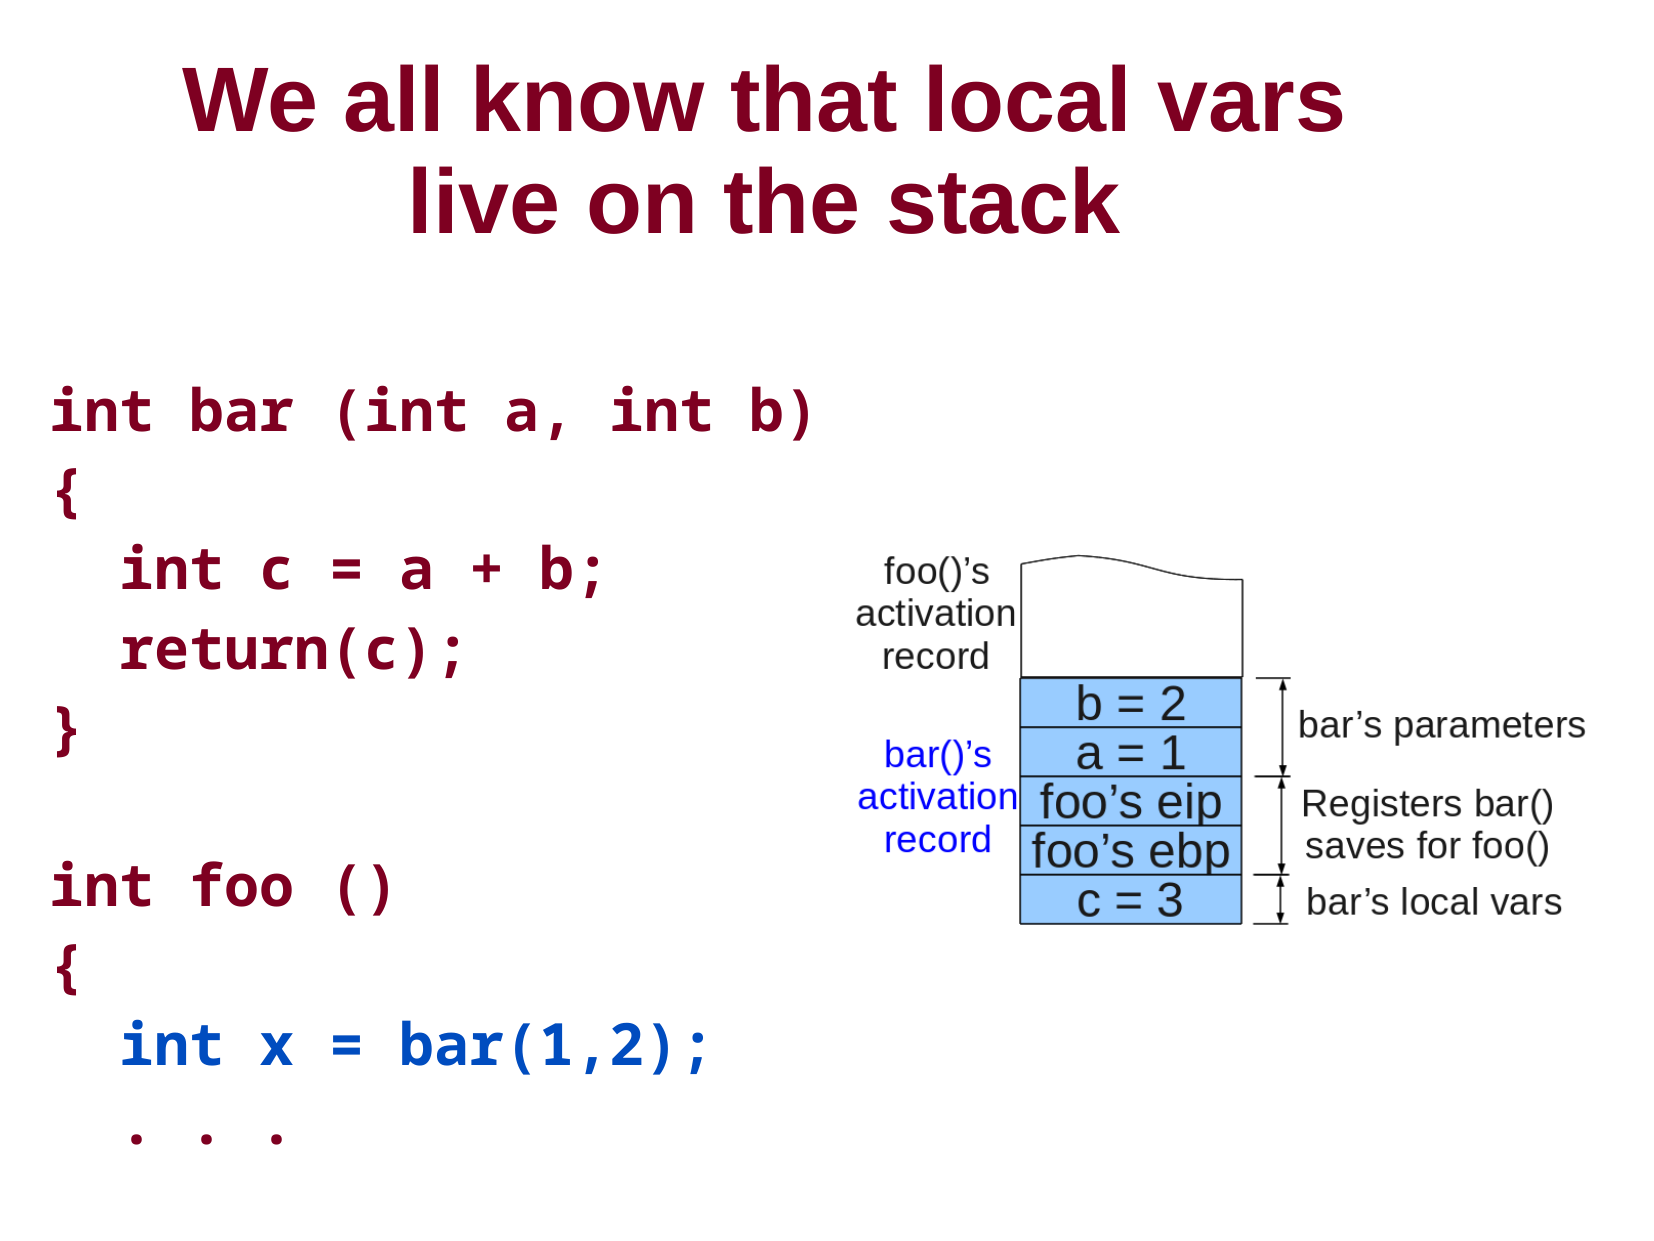

# We all know that local vars live on the stack
int bar (int a, int b)
{
 int c = a + b;
 return(c);
}
int foo ()
{
 int x = bar(1,2);
 . . .